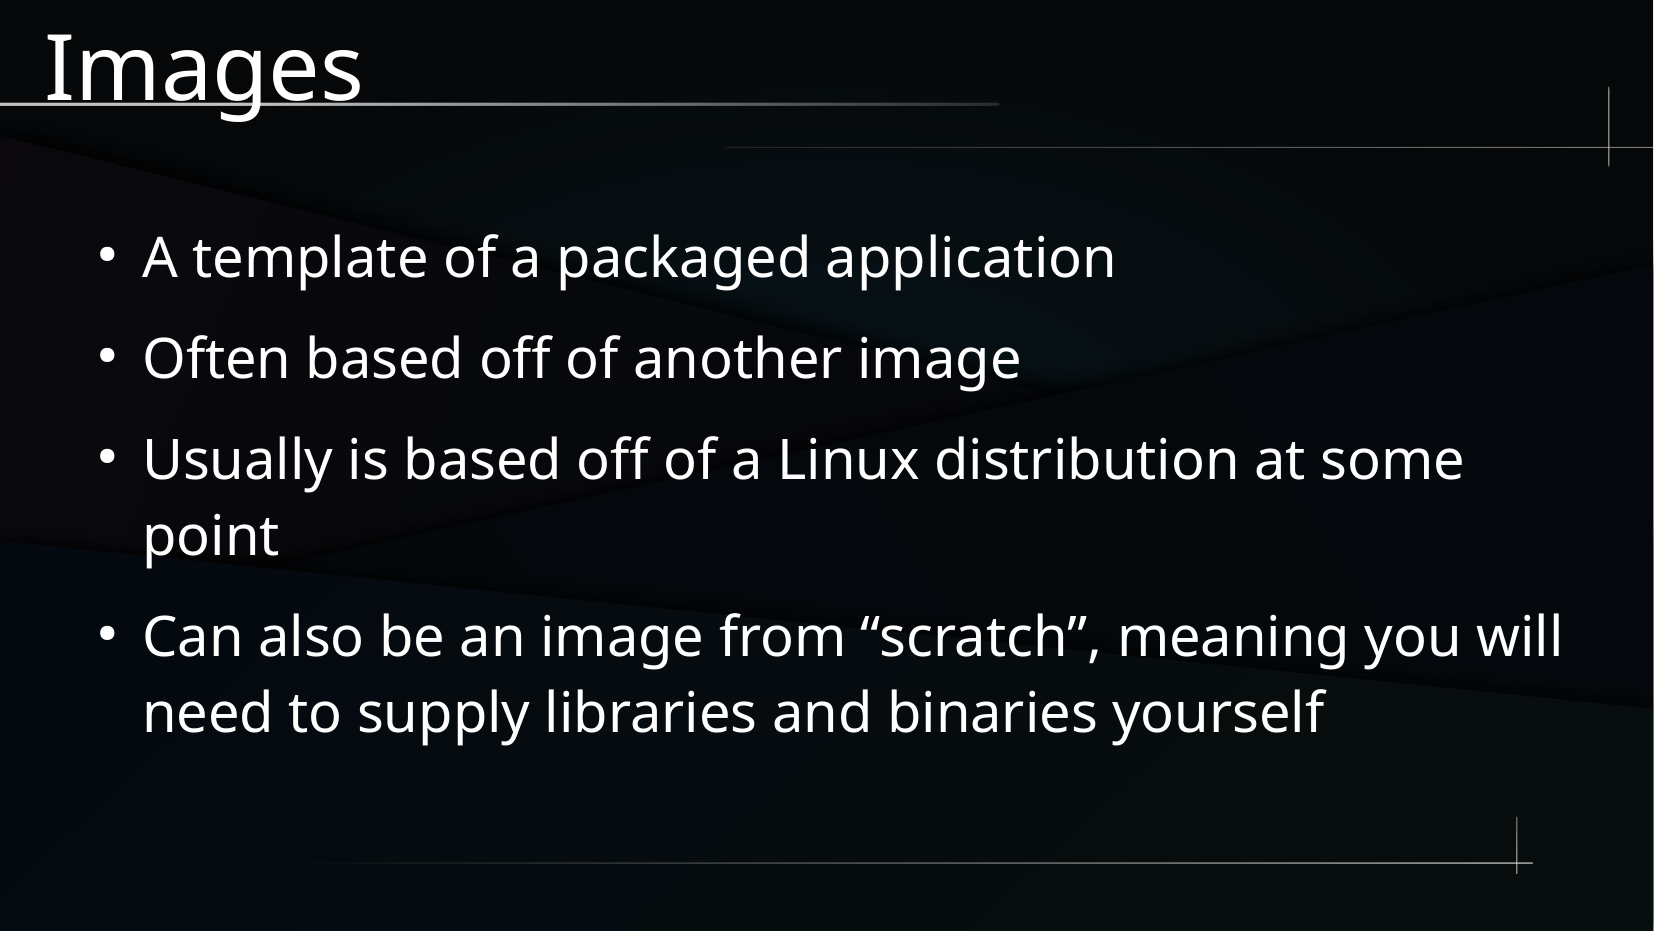

# Images
A template of a packaged application
Often based off of another image
Usually is based off of a Linux distribution at some point
Can also be an image from “scratch”, meaning you will need to supply libraries and binaries yourself